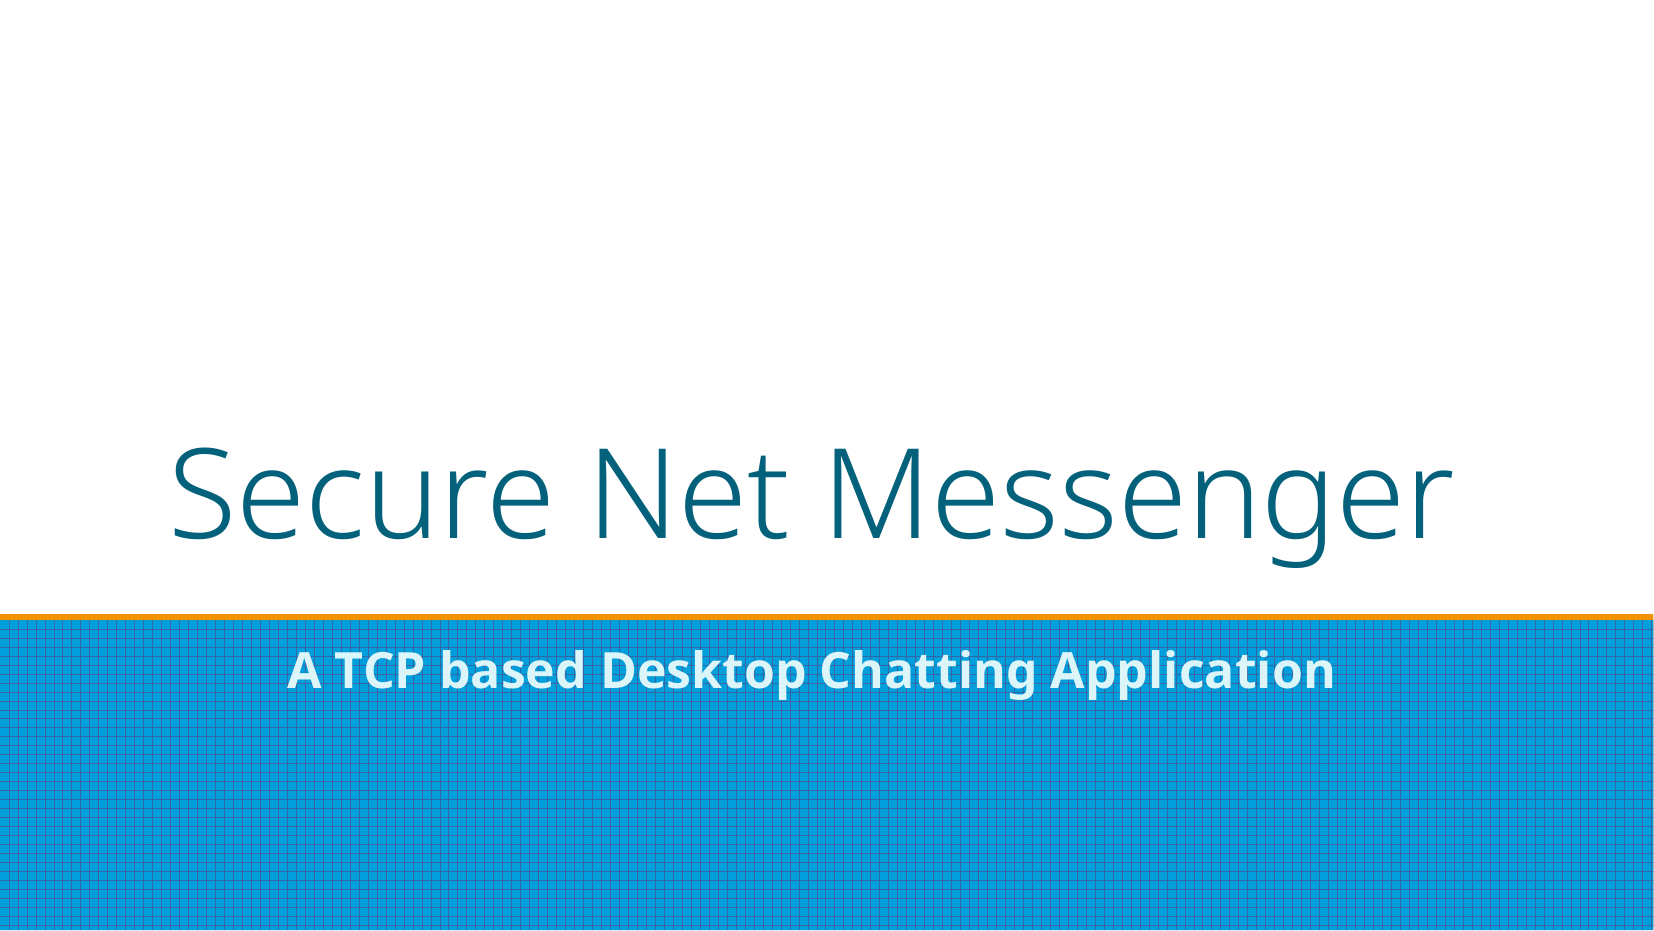

# Secure Net Messenger
A TCP based Desktop Chatting Application